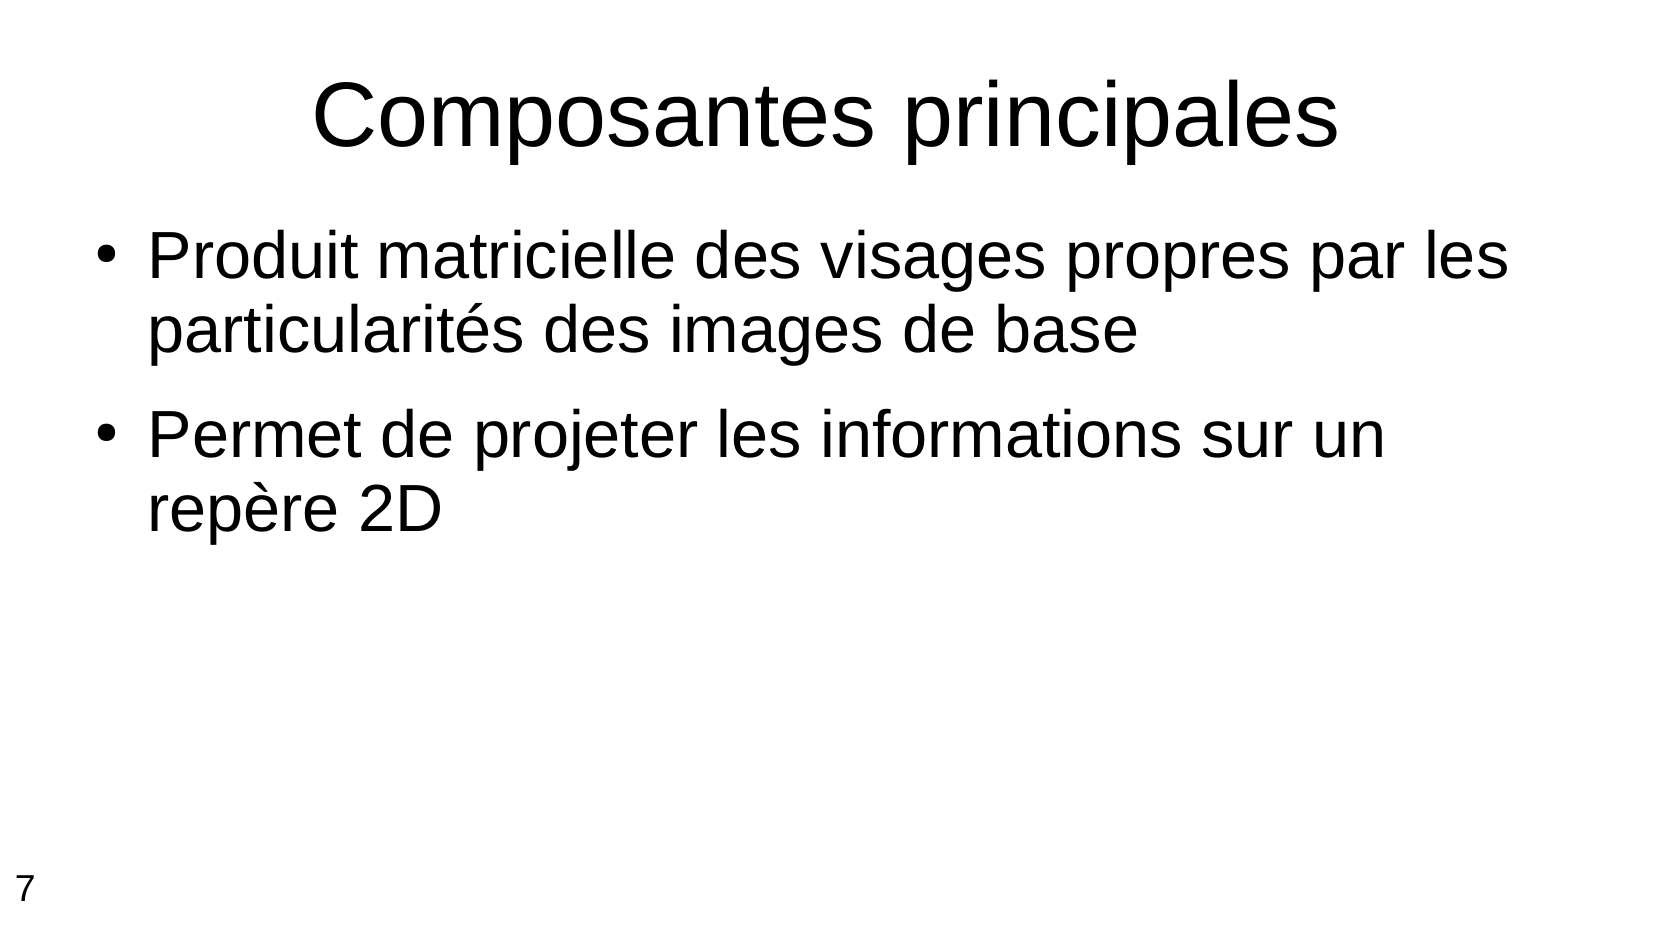

# Composantes principales
Produit matricielle des visages propres par les particularités des images de base
Permet de projeter les informations sur un repère 2D